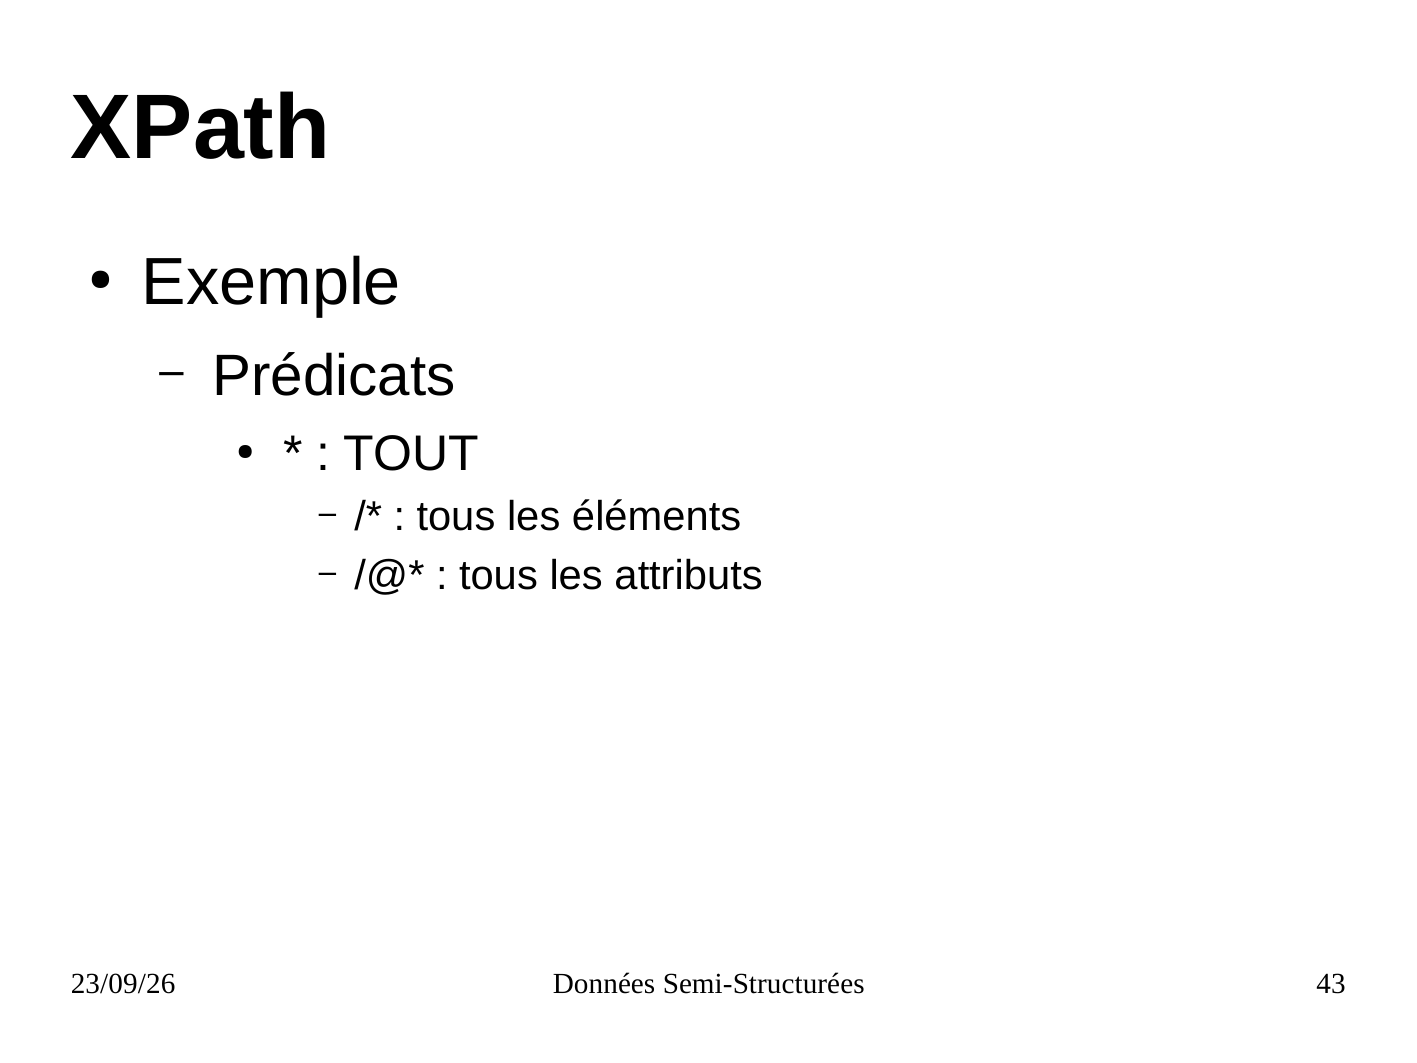

# XPath
Exemple
Prédicats
* : TOUT
/* : tous les éléments
/@* : tous les attributs
Données Semi-Structurées
43